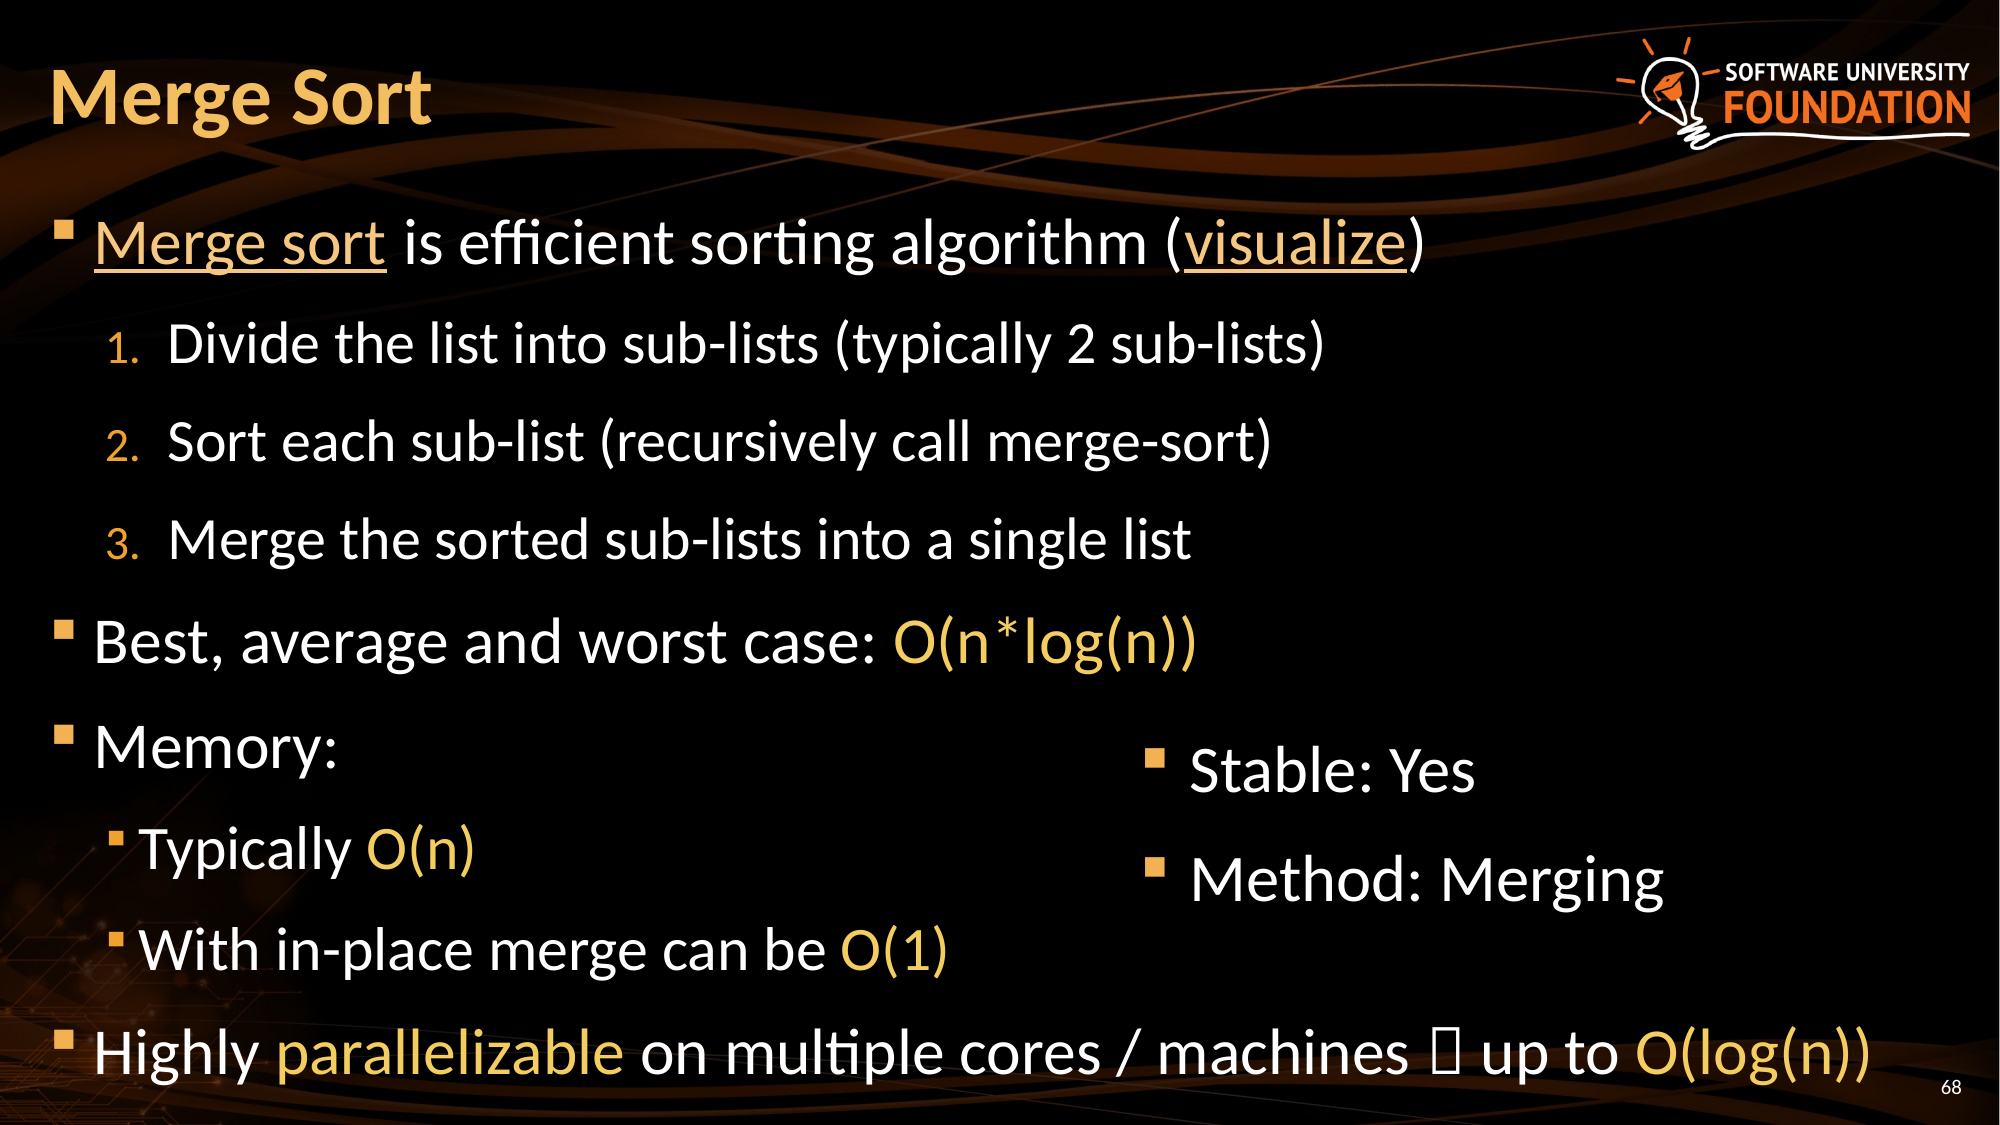

Merge Sort
# Merge sort is efficient sorting algorithm (visualize)
Divide the list into sub-lists (typically 2 sub-lists)
Sort each sub-list (recursively call merge-sort)
Merge the sorted sub-lists into a single list
Best, average and worst case: O(n*log(n))
Memory:
Typically O(n)
With in-place merge can be O(1)
Highly parallelizable on multiple cores / machines  up to O(log(n))
Stable: Yes
Method: Merging